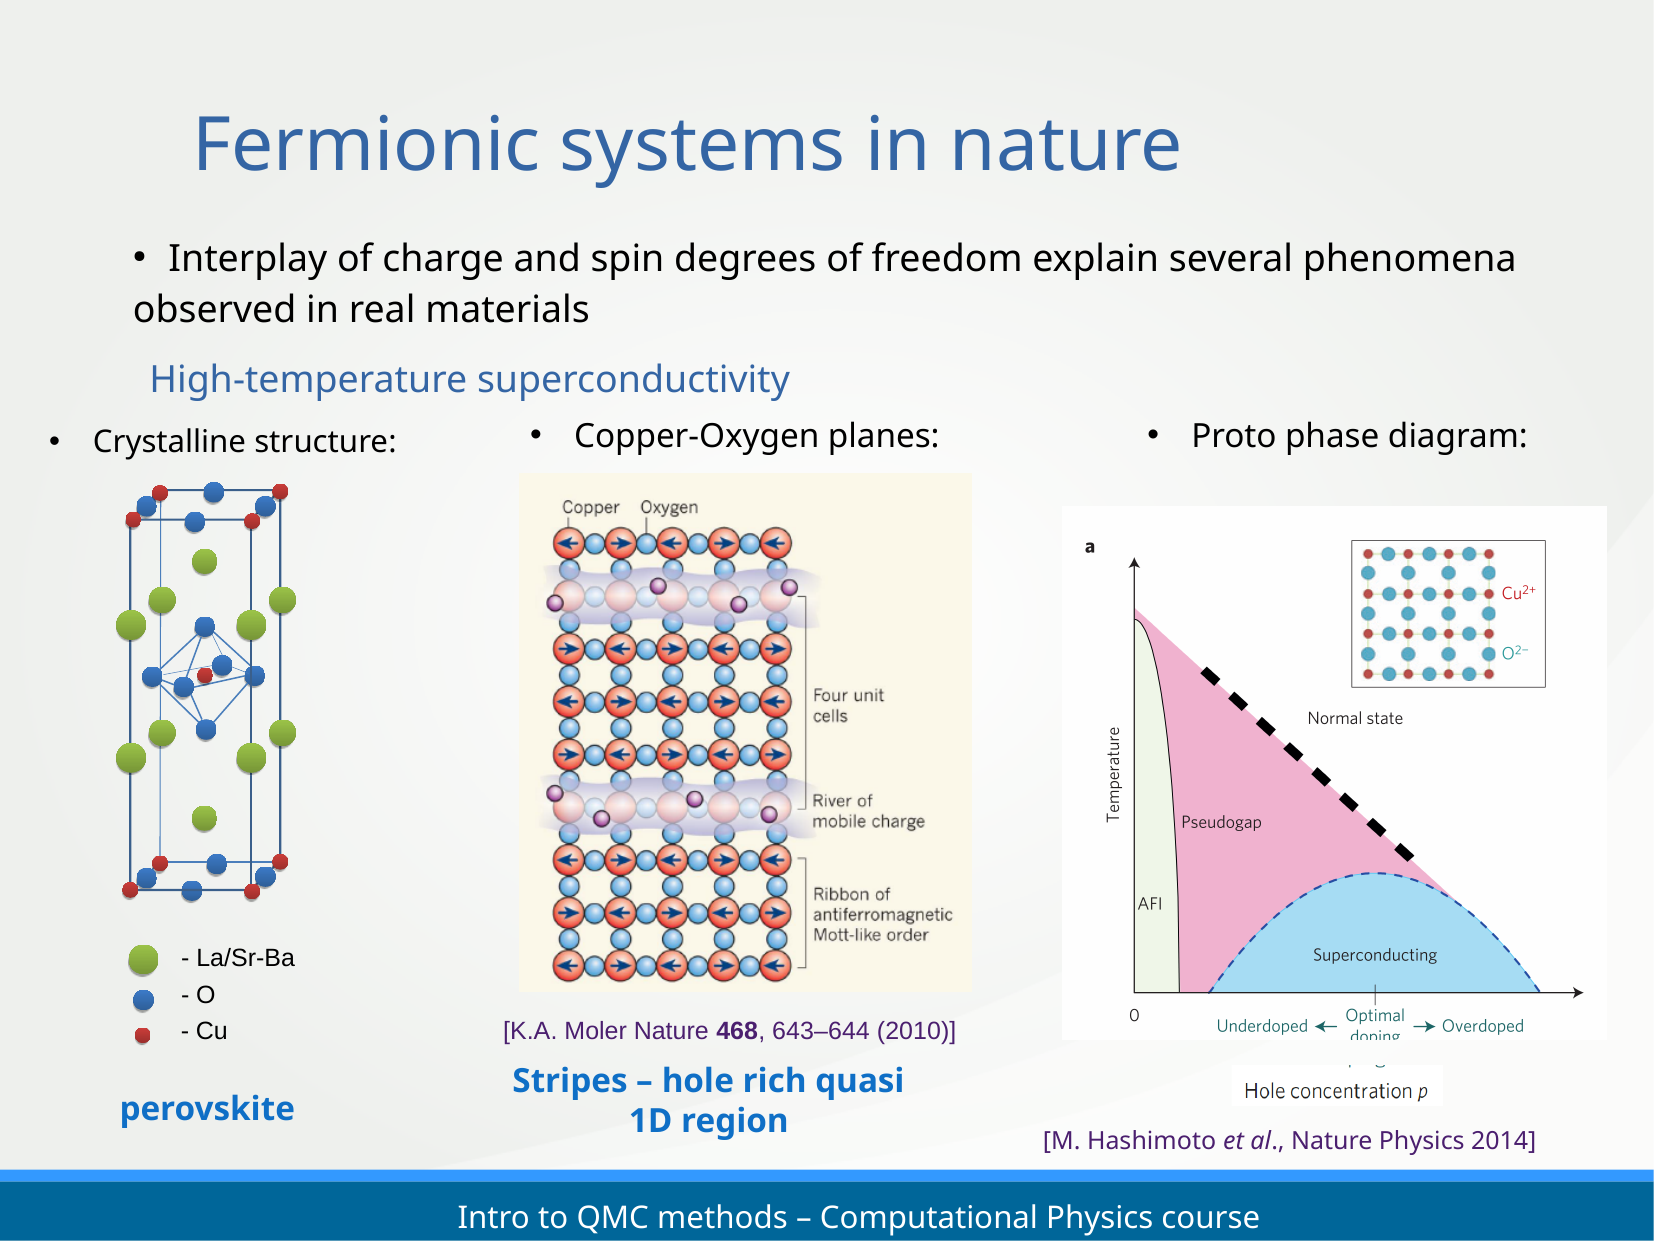

Fermionic systems in nature
Interplay of charge and spin degrees of freedom explain several phenomena
observed in real materials
High-temperature superconductivity
 Copper-Oxygen planes:
 Proto phase diagram:
 Crystalline structure:
- La/Sr-Ba
- O
- Cu
[K.A. Moler Nature 468, 643–644 (2010)]
Stripes – hole rich quasi 1D region
perovskite
[M. Hashimoto et al., Nature Physics 2014]